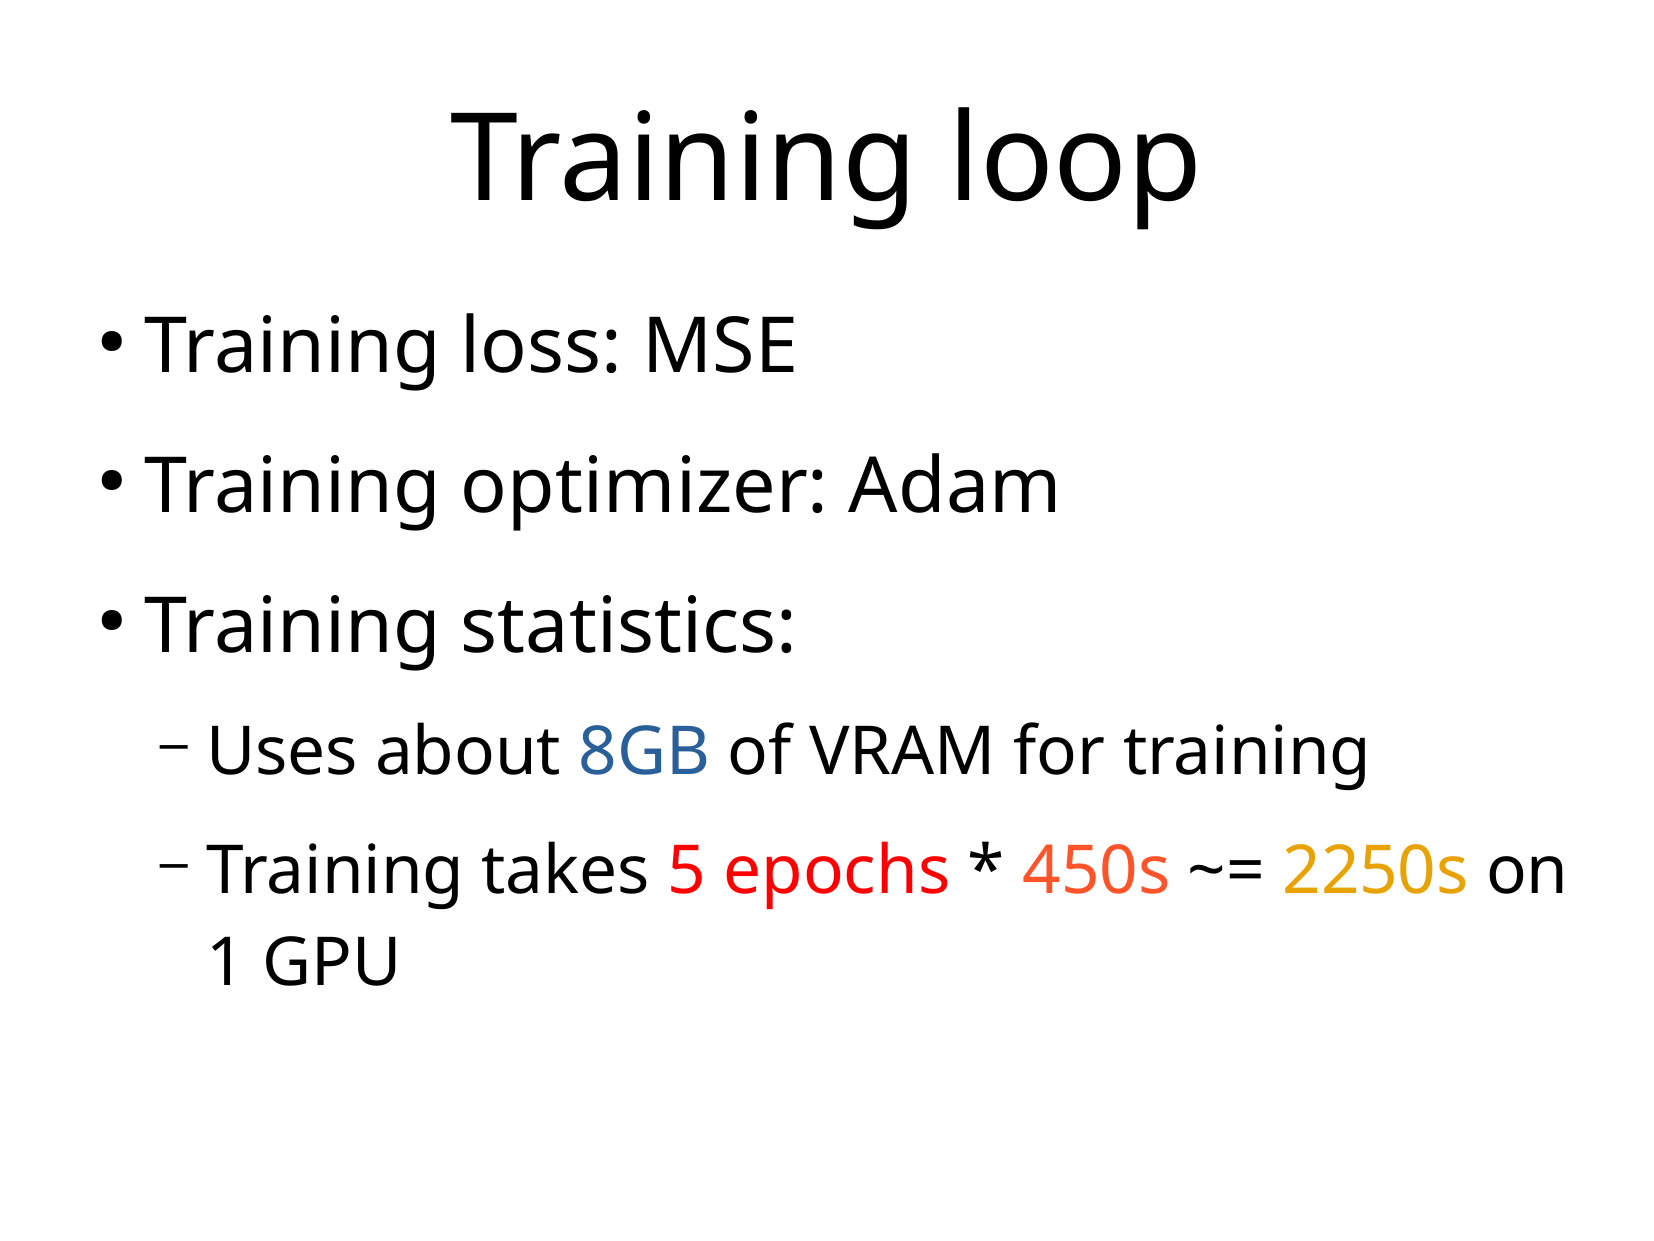

# Training loop
Training loss: MSE
Training optimizer: Adam
Training statistics:
Uses about 8GB of VRAM for training
Training takes 5 epochs * 450s ~= 2250s on 1 GPU